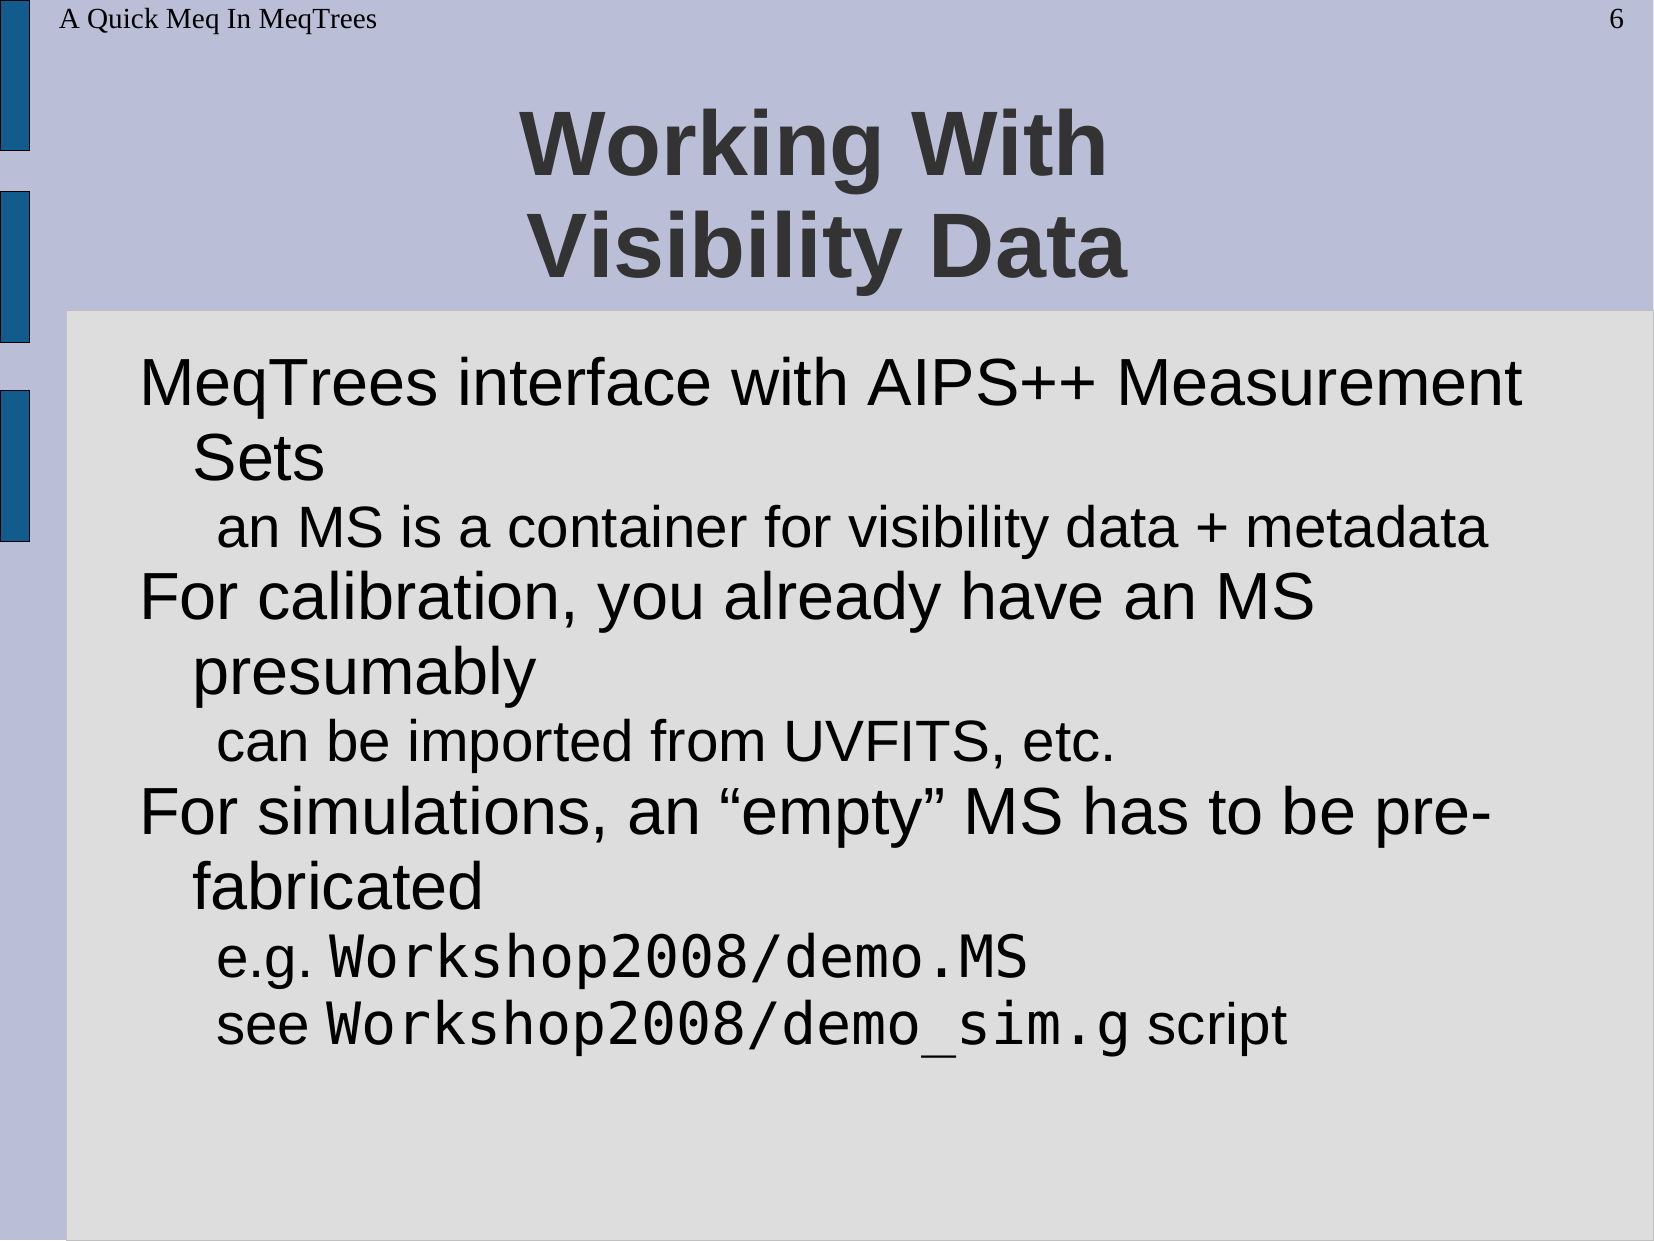

A Quick Meq In MeqTrees
6
# Working With Visibility Data
MeqTrees interface with AIPS++ Measurement Sets
an MS is a container for visibility data + metadata
For calibration, you already have an MS presumably
can be imported from UVFITS, etc.
For simulations, an “empty” MS has to be pre-fabricated
e.g. Workshop2008/demo.MS
see Workshop2008/demo_sim.g script